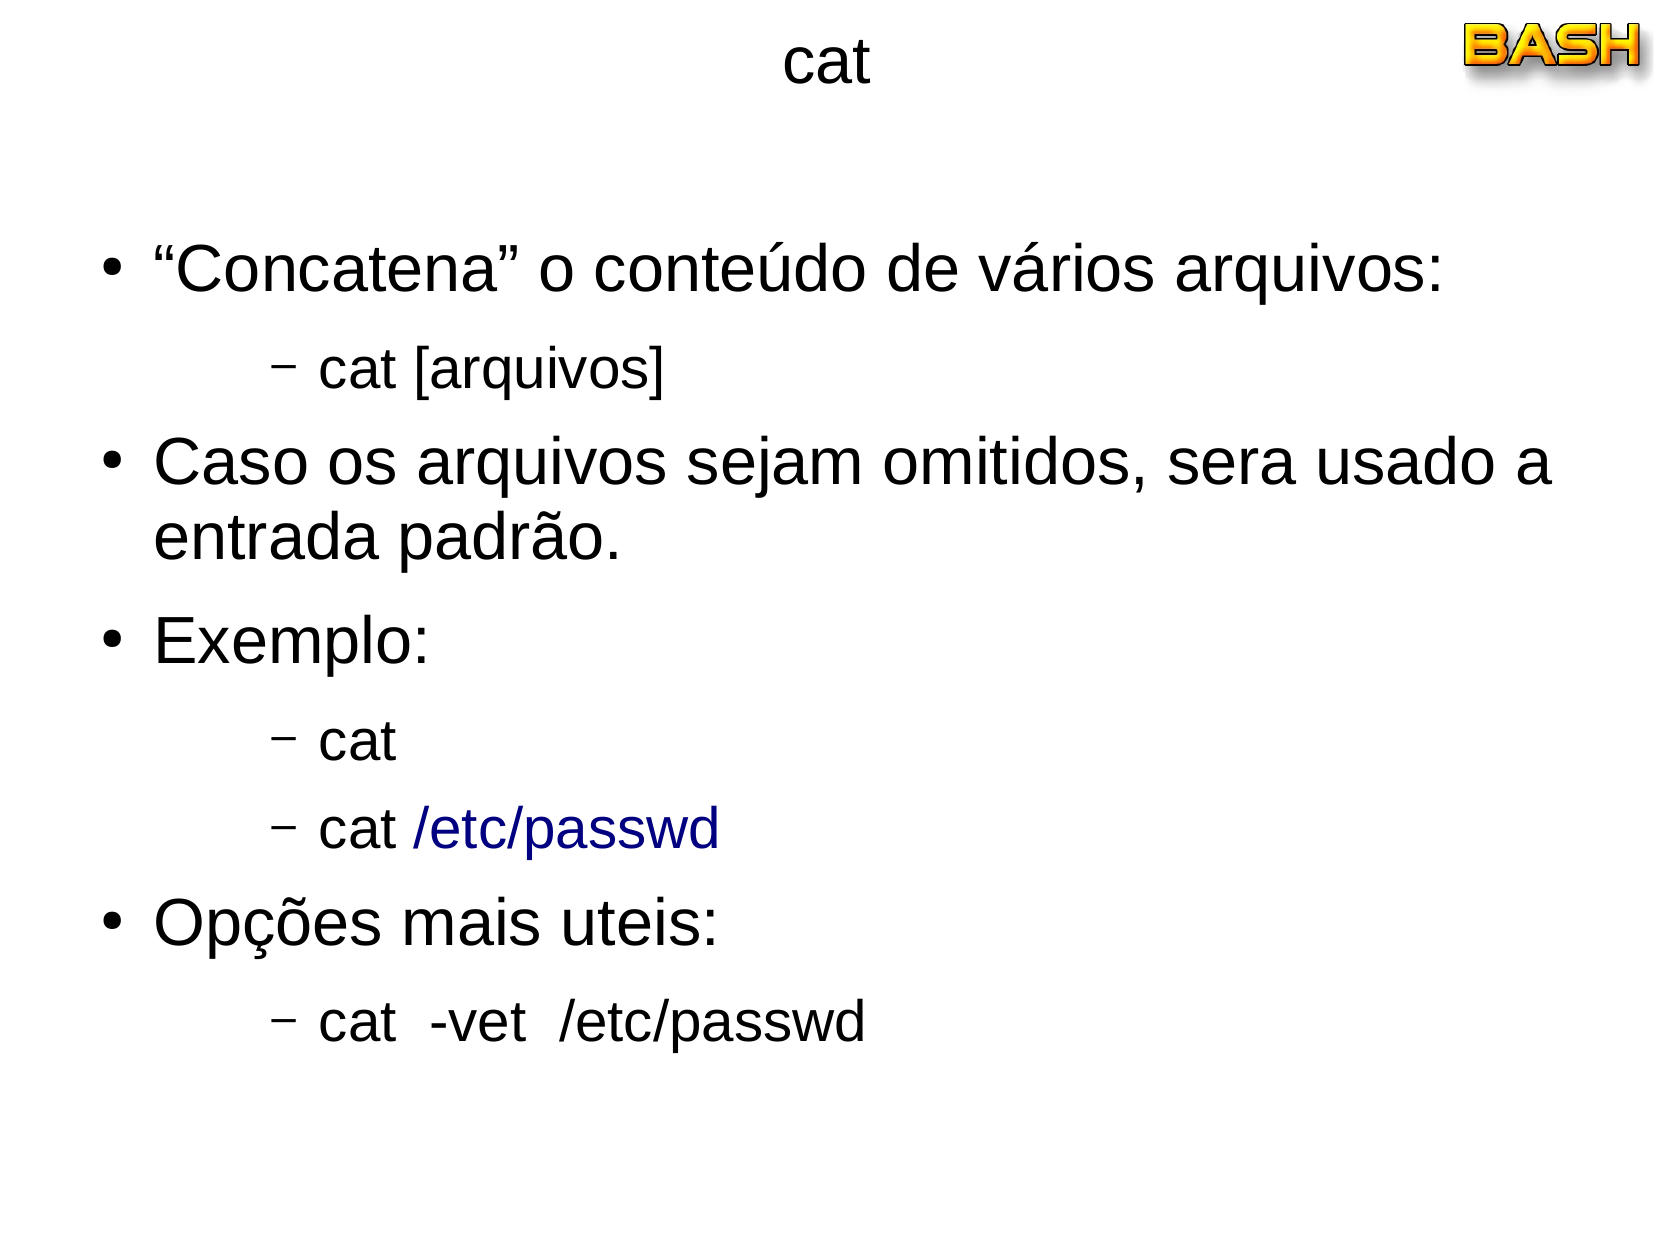

# cat
“Concatena” o conteúdo de vários arquivos:
cat [arquivos]
Caso os arquivos sejam omitidos, sera usado a entrada padrão.
Exemplo:
cat
cat /etc/passwd
Opções mais uteis:
cat -vet /etc/passwd